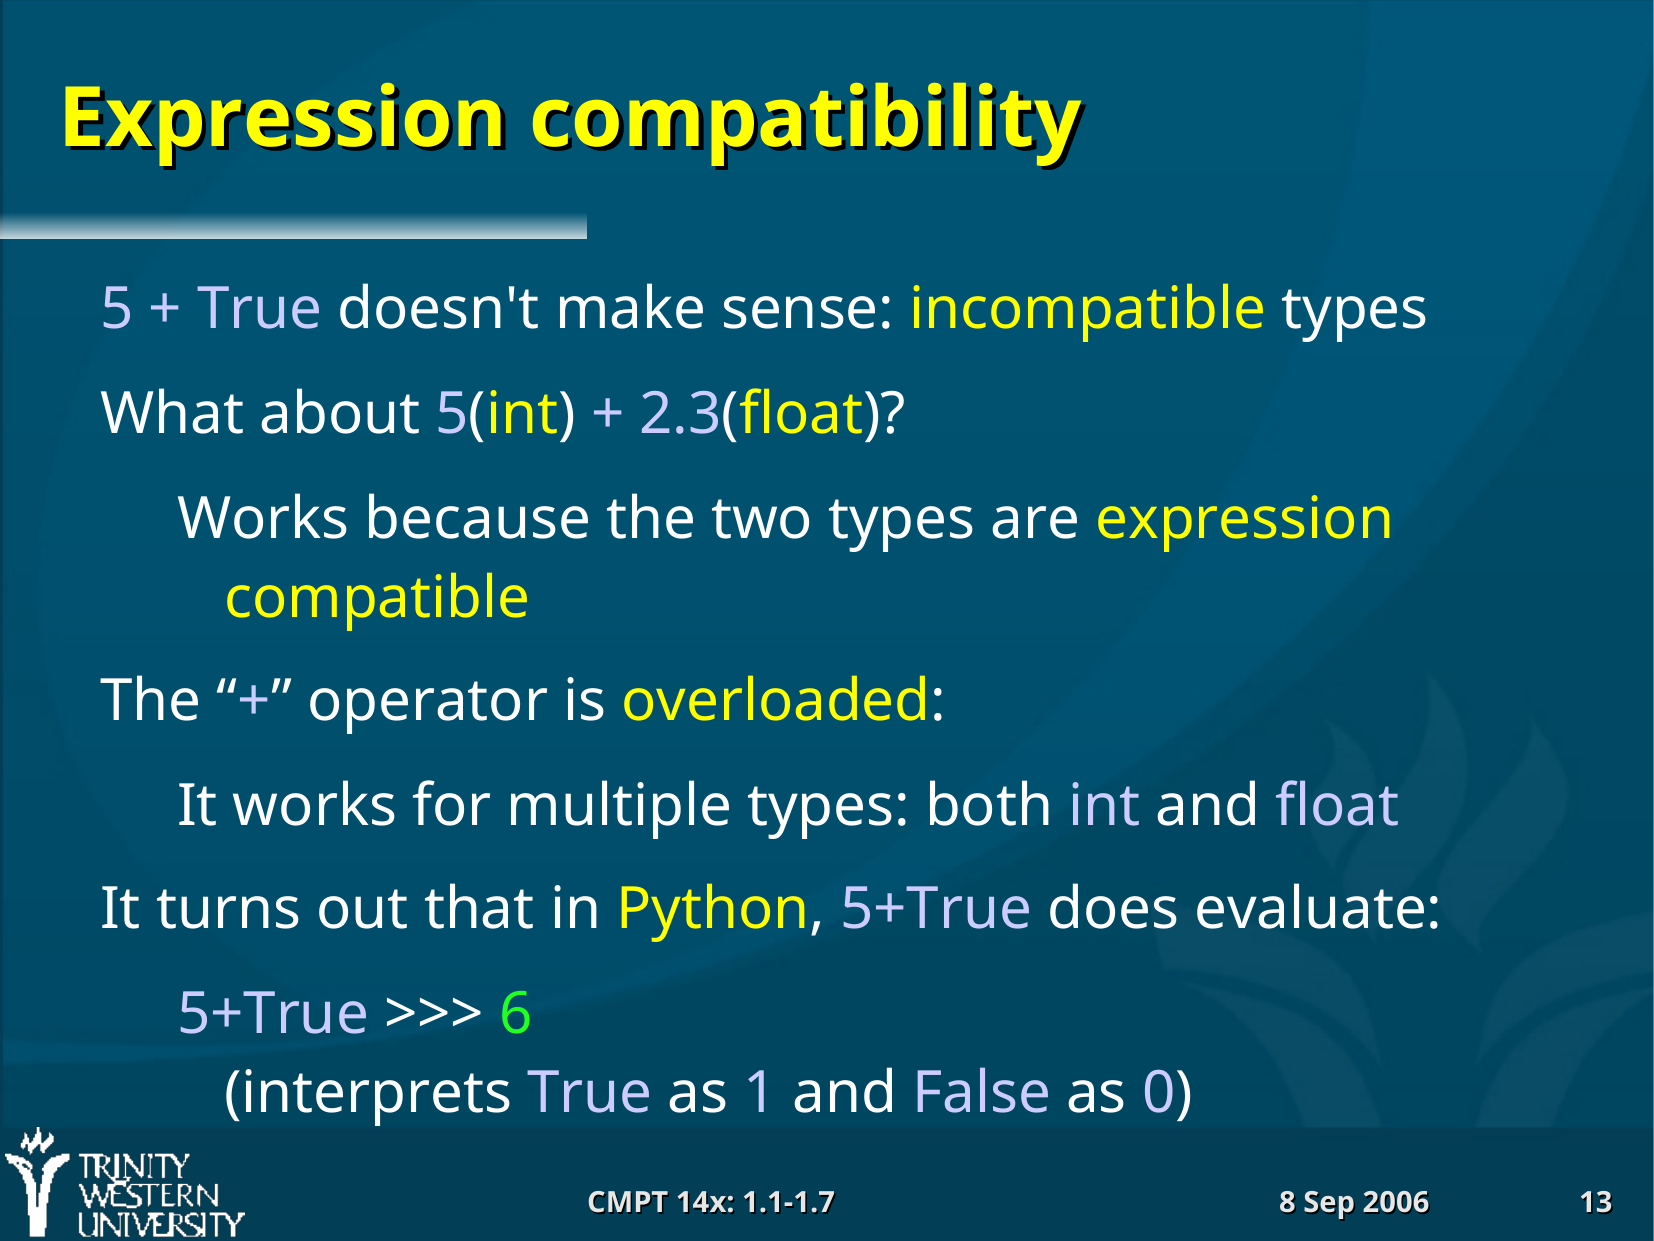

# Expression compatibility
5 + True doesn't make sense: incompatible types
What about 5(int) + 2.3(float)?
Works because the two types are expression compatible
The “+” operator is overloaded:
It works for multiple types: both int and float
It turns out that in Python, 5+True does evaluate:
5+True >>> 6
(interprets True as 1 and False as 0)
CMPT 14x: 1.1-1.7
8 Sep 2006
13